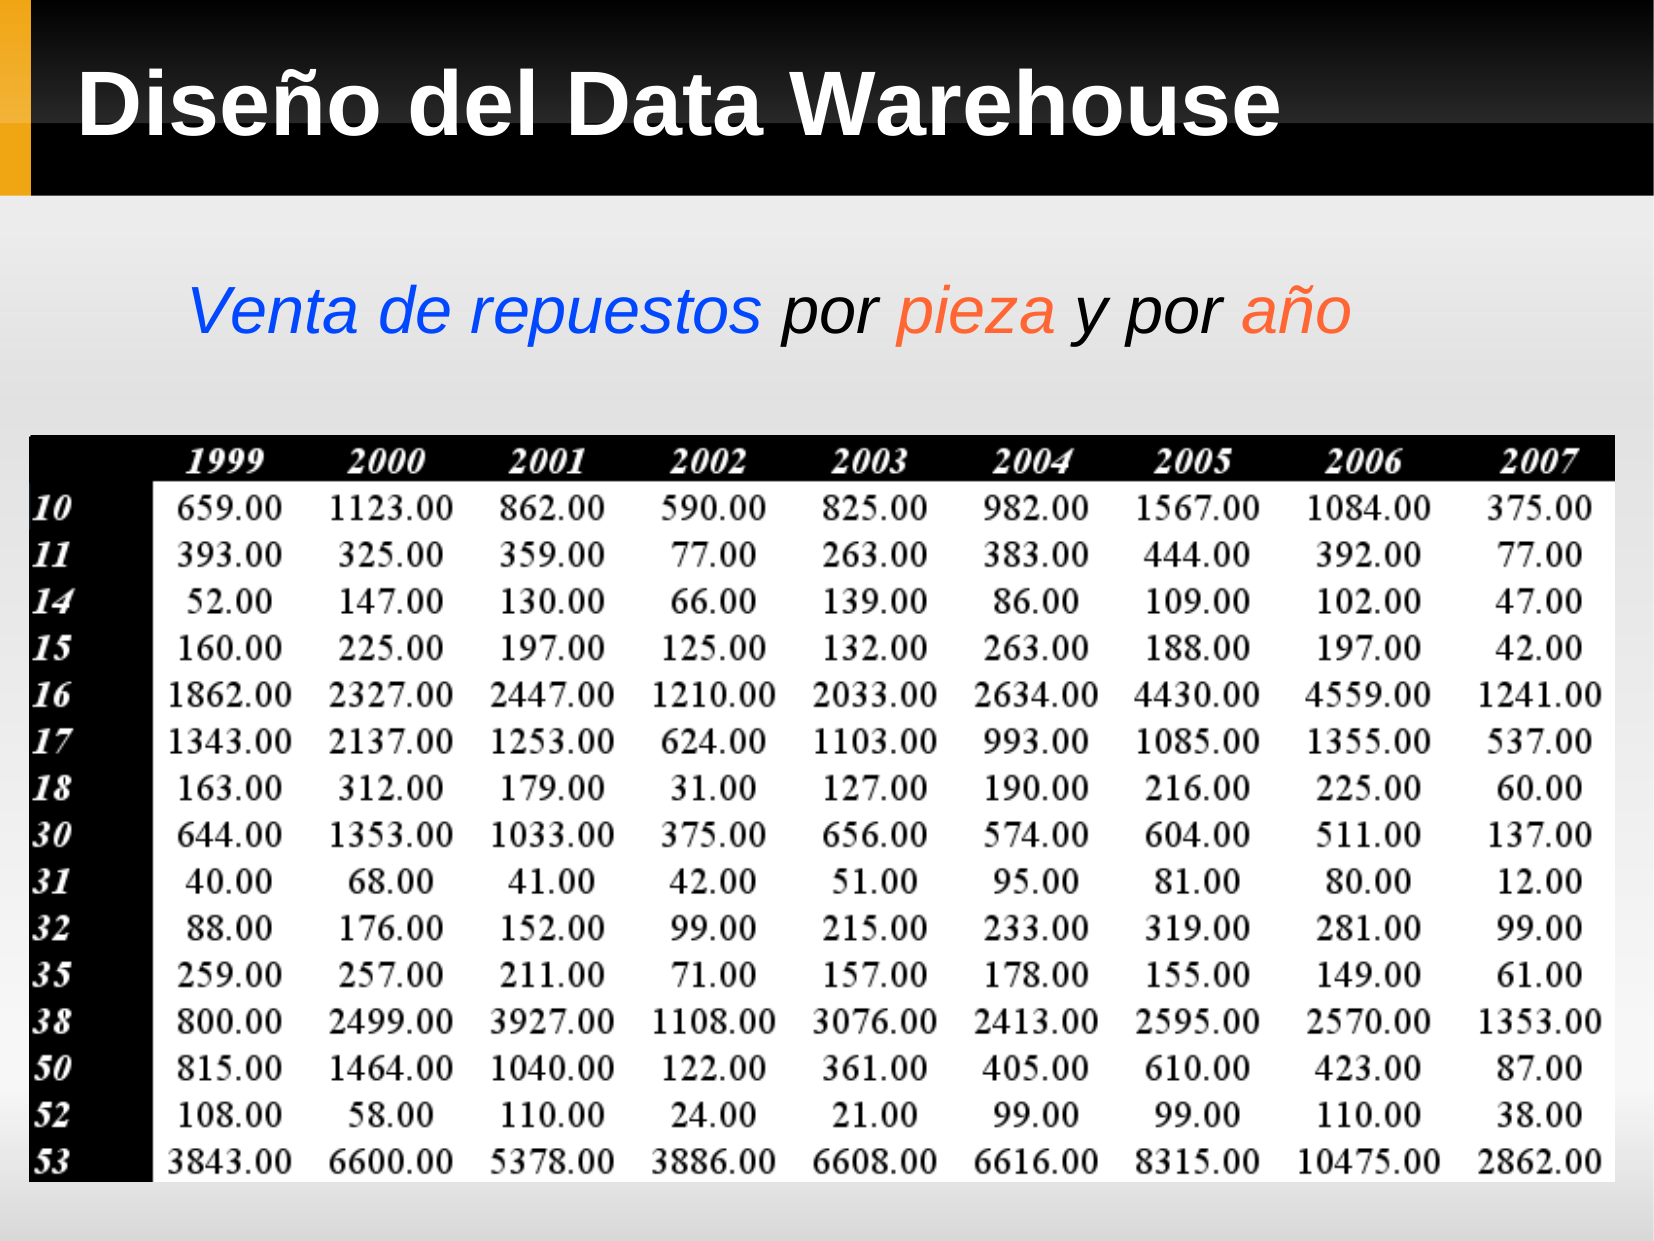

# Diseño del Data Warehouse
Venta de repuestos por pieza y por año